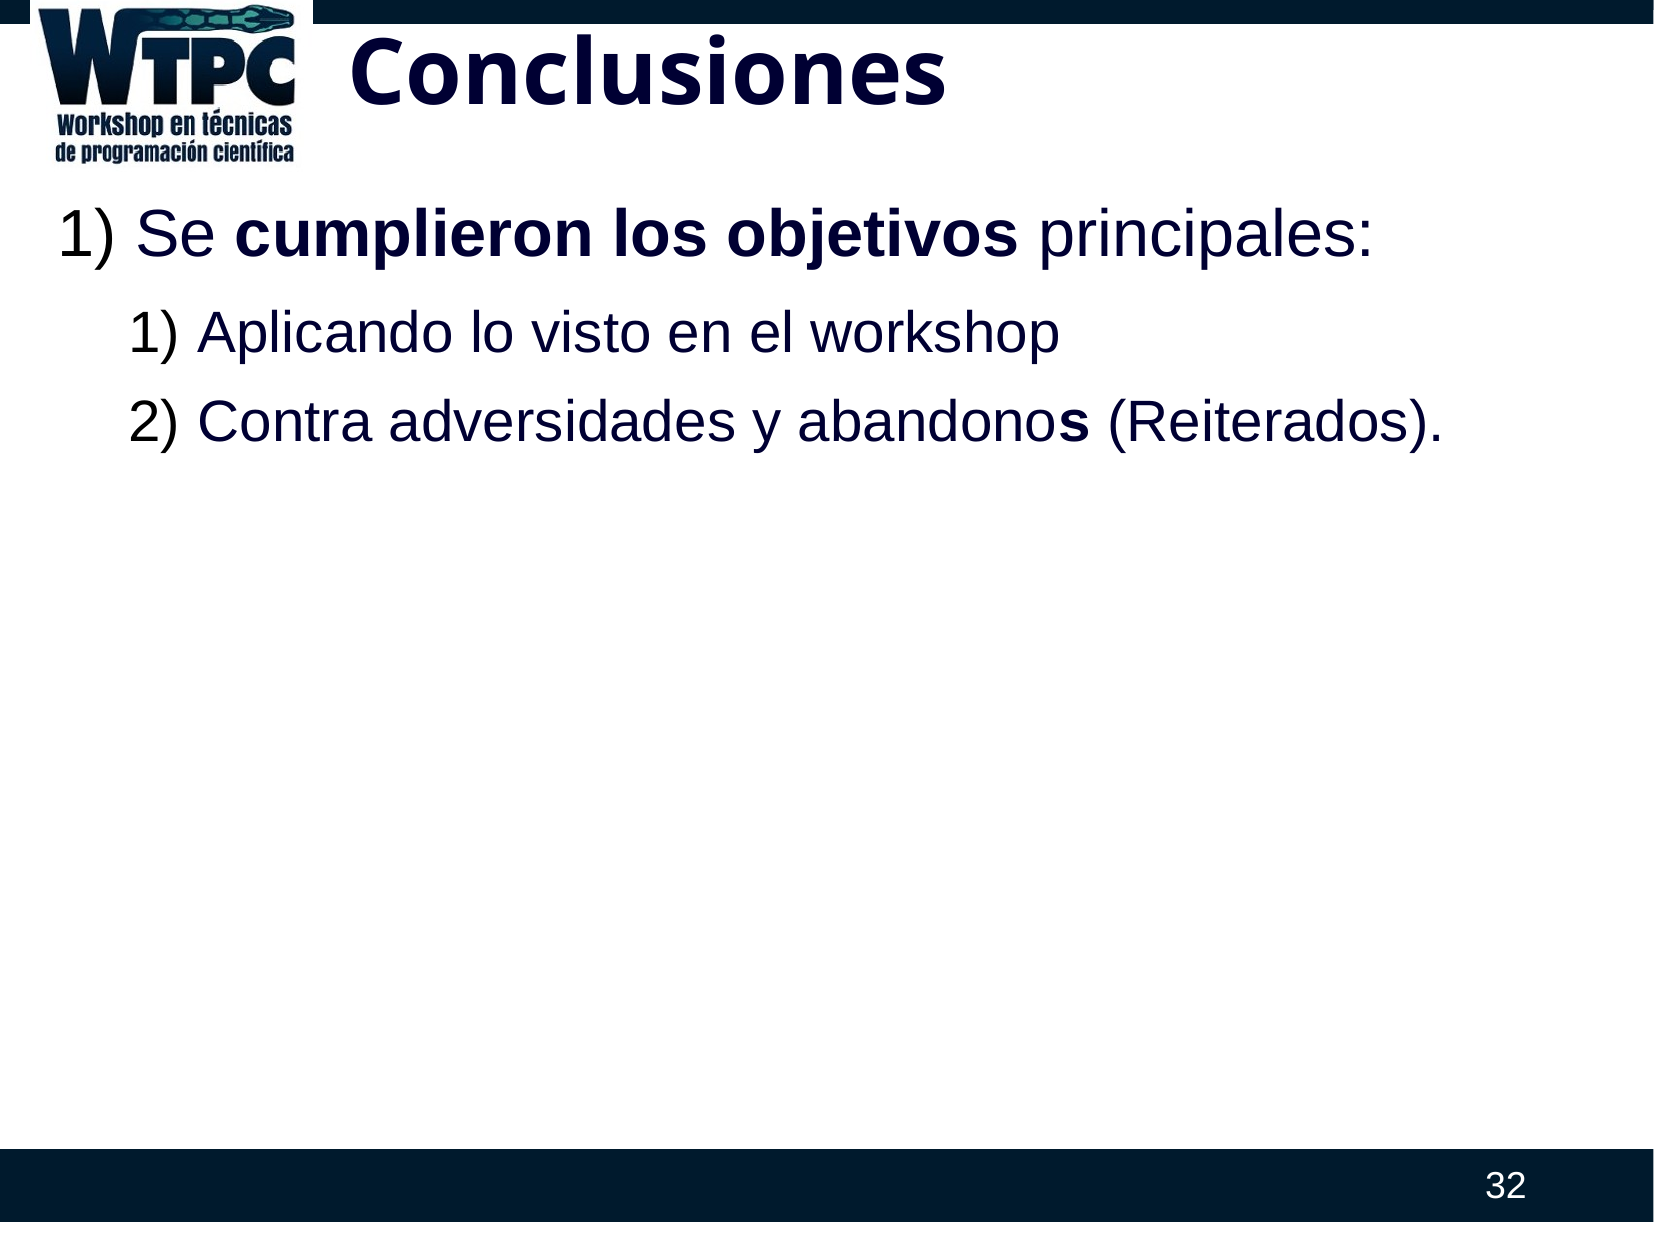

# Conclusiones
 Se cumplieron los objetivos principales:
 Aplicando lo visto en el workshop
 Contra adversidades y abandonos (Reiterados).